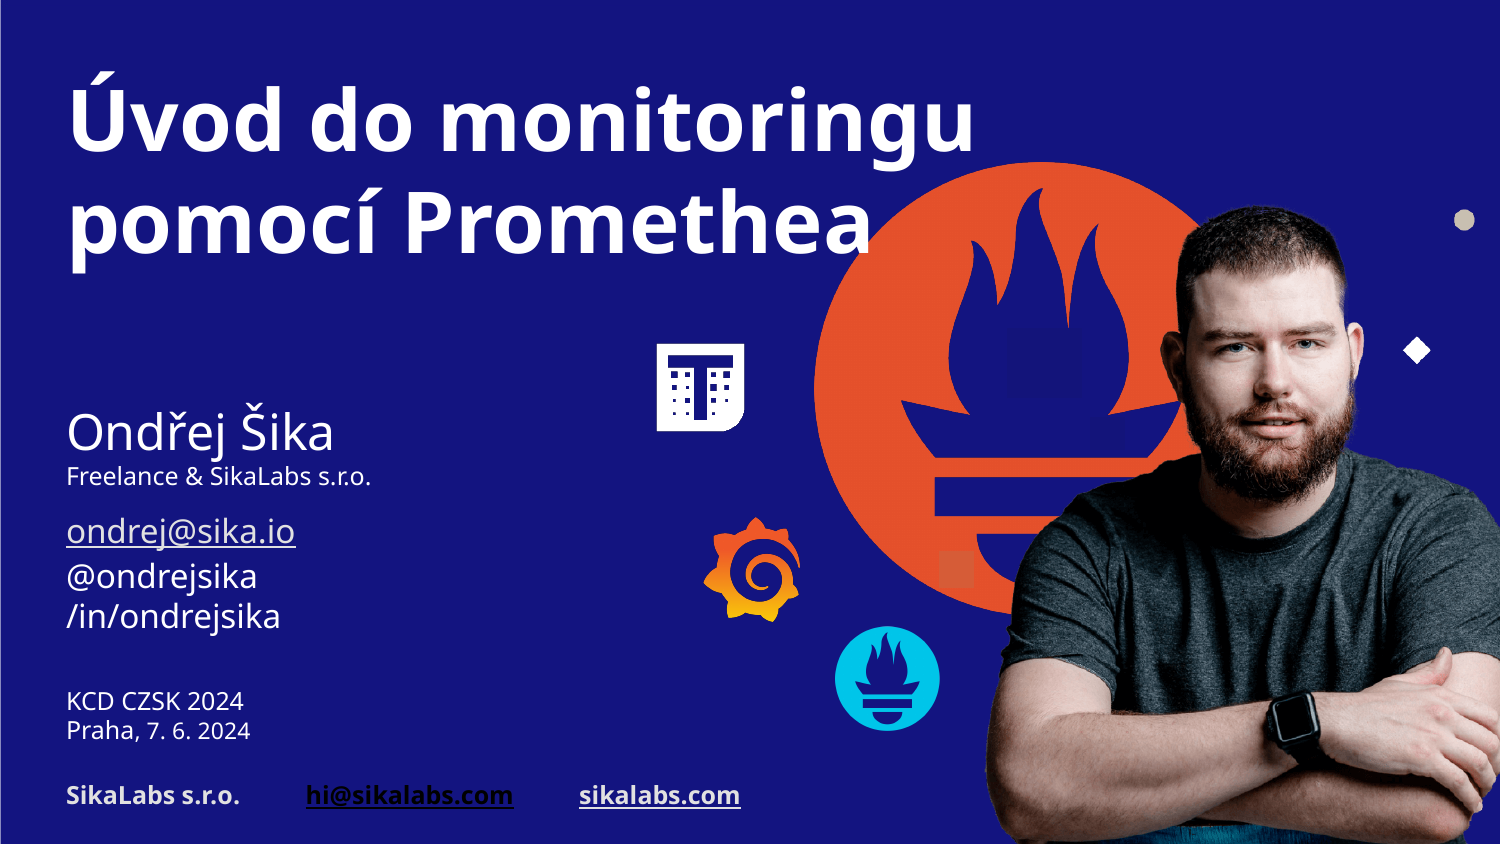

Úvod do monitoringu
pomocí Promethea
# Ondřej Šika
Freelance & SikaLabs s.r.o.
ondrej@sika.io
@ondrejsika
/in/ondrejsika
KCD CZSK 2024
Praha, 7. 6. 2024